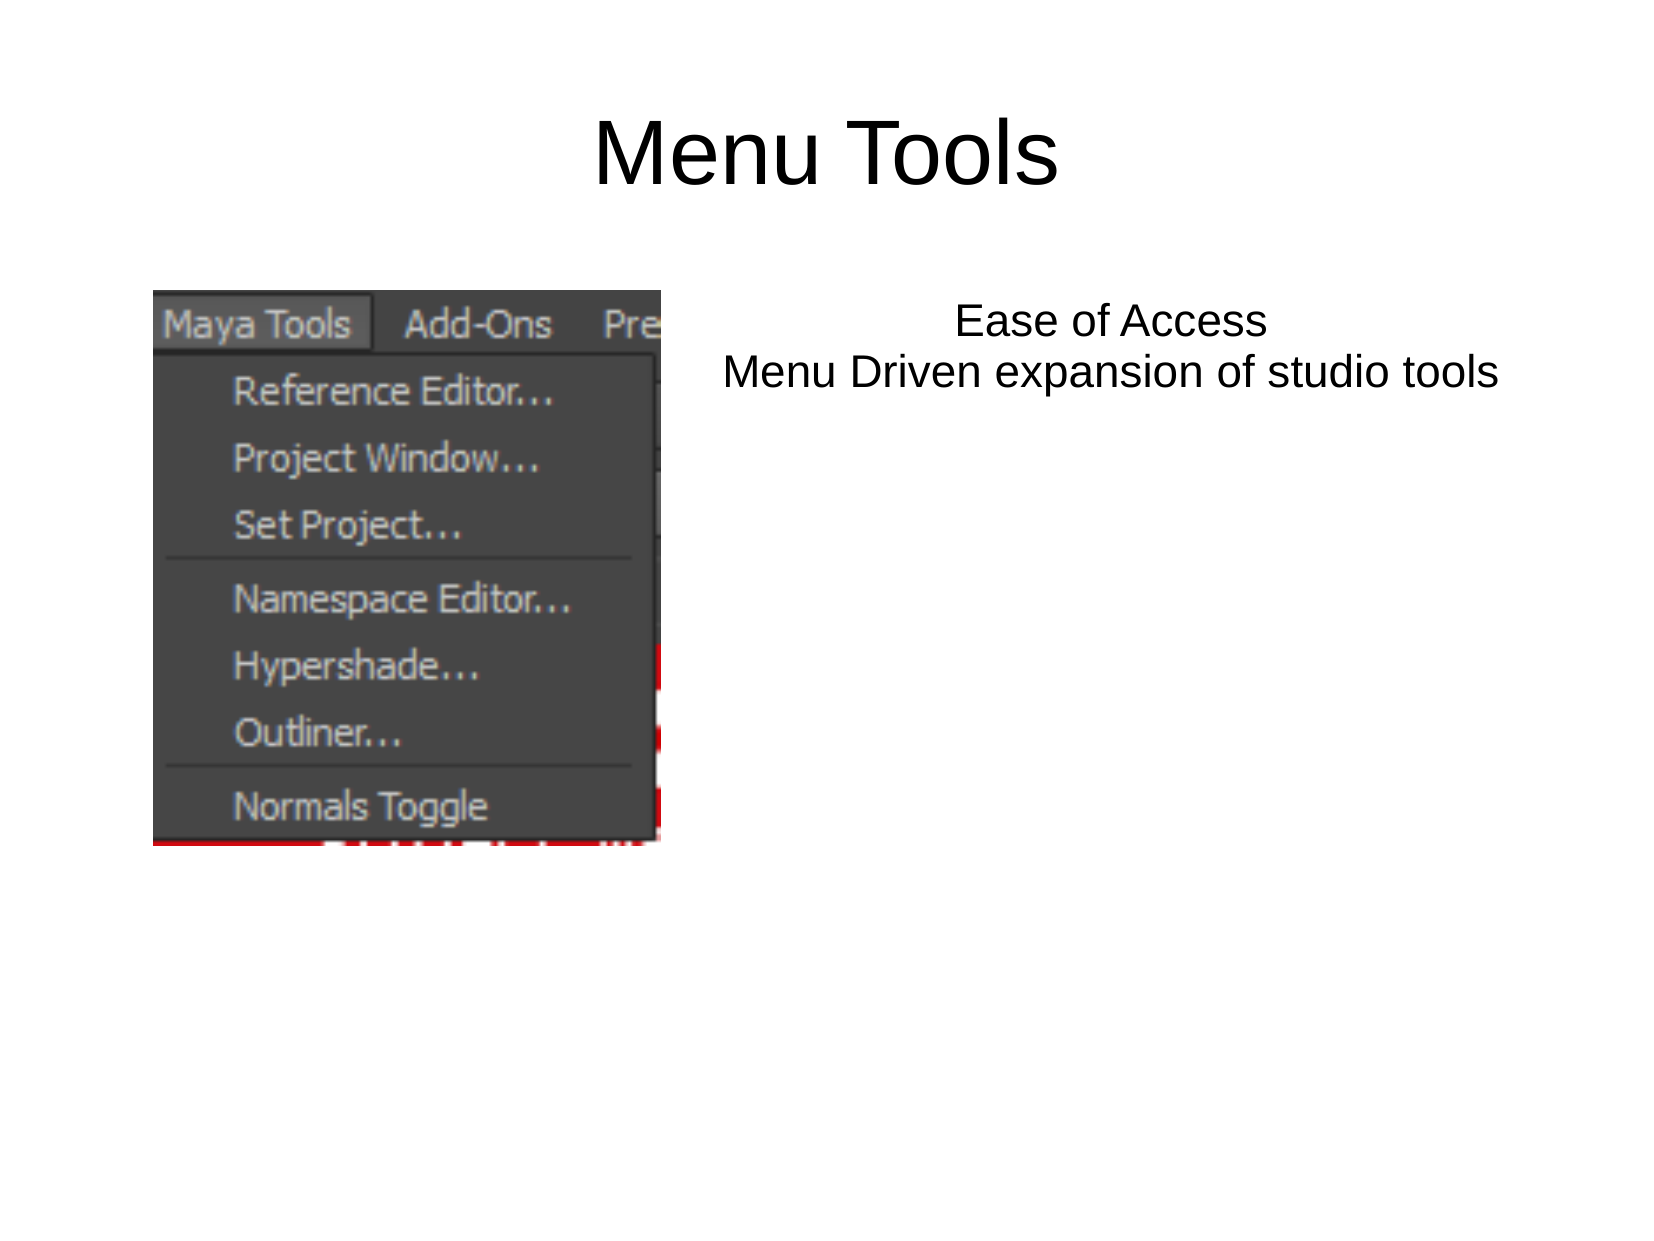

# Menu Tools
Ease of Access
Menu Driven expansion of studio tools